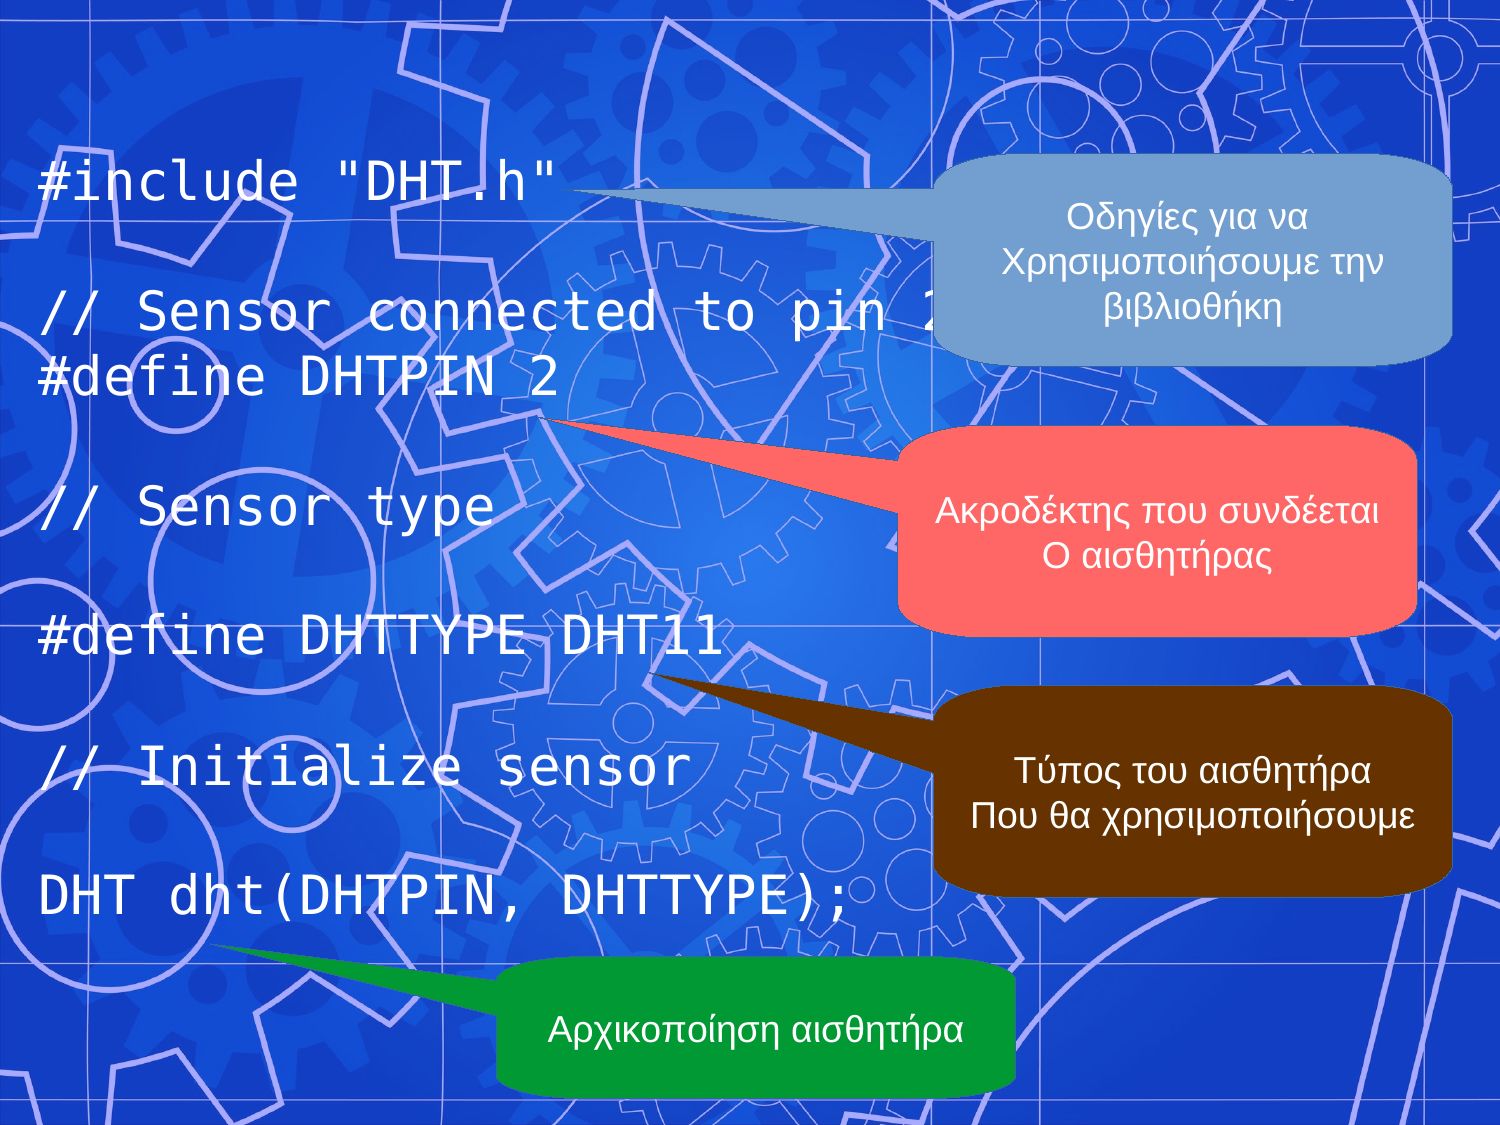

#include "DHT.h"
// Sensor connected to pin 2
#define DHTPIN 2
// Sensor type
#define DHTTYPE DHT11
// Initialize sensor
DHT dht(DHTPIN, DHTTYPE);
Οδηγίες για να
Χρησιμοποιήσουμε την
βιβλιοθήκη
Ακροδέκτης που συνδέεται
Ο αισθητήρας
Τύπος του αισθητήρα
Που θα χρησιμοποιήσουμε
Αρχικοποίηση αισθητήρα